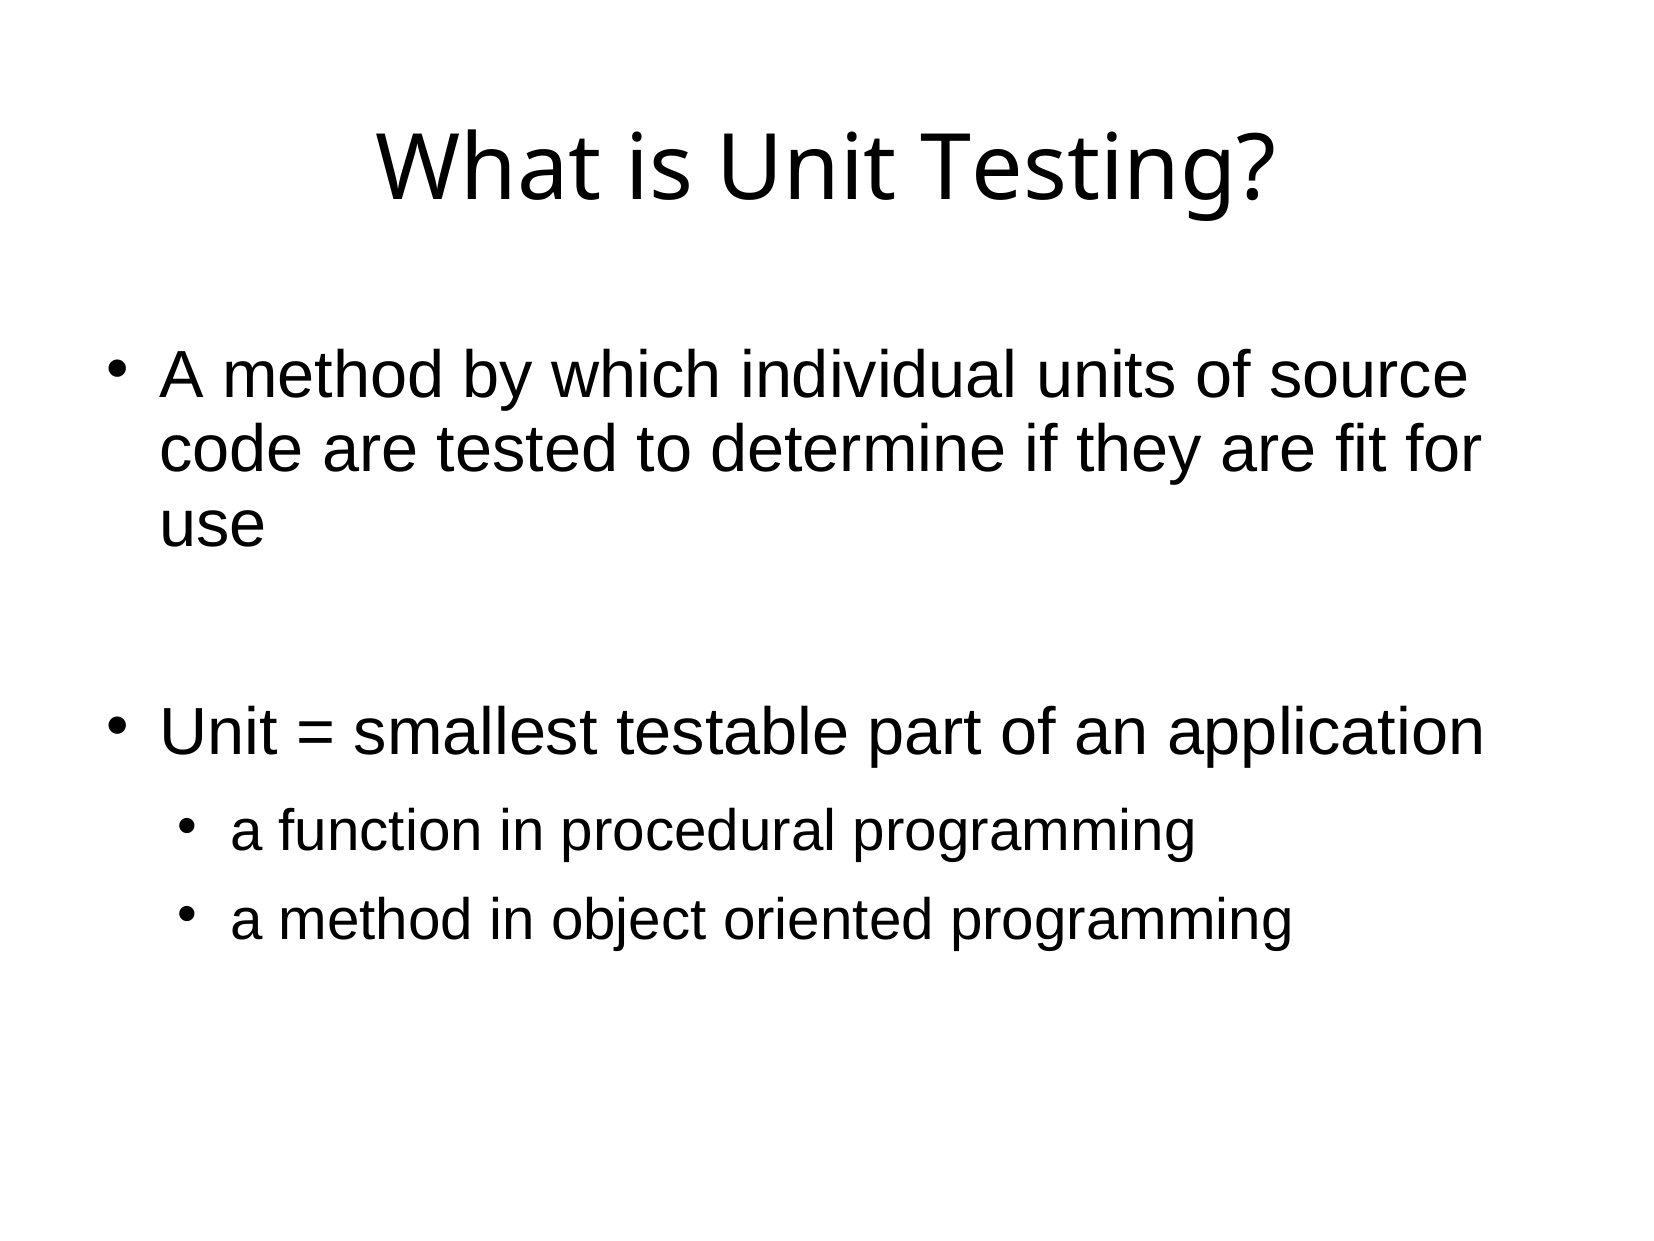

# What is Unit Testing?
A method by which individual units of source code are tested to determine if they are fit for use
Unit = smallest testable part of an application
a function in procedural programming
a method in object oriented programming